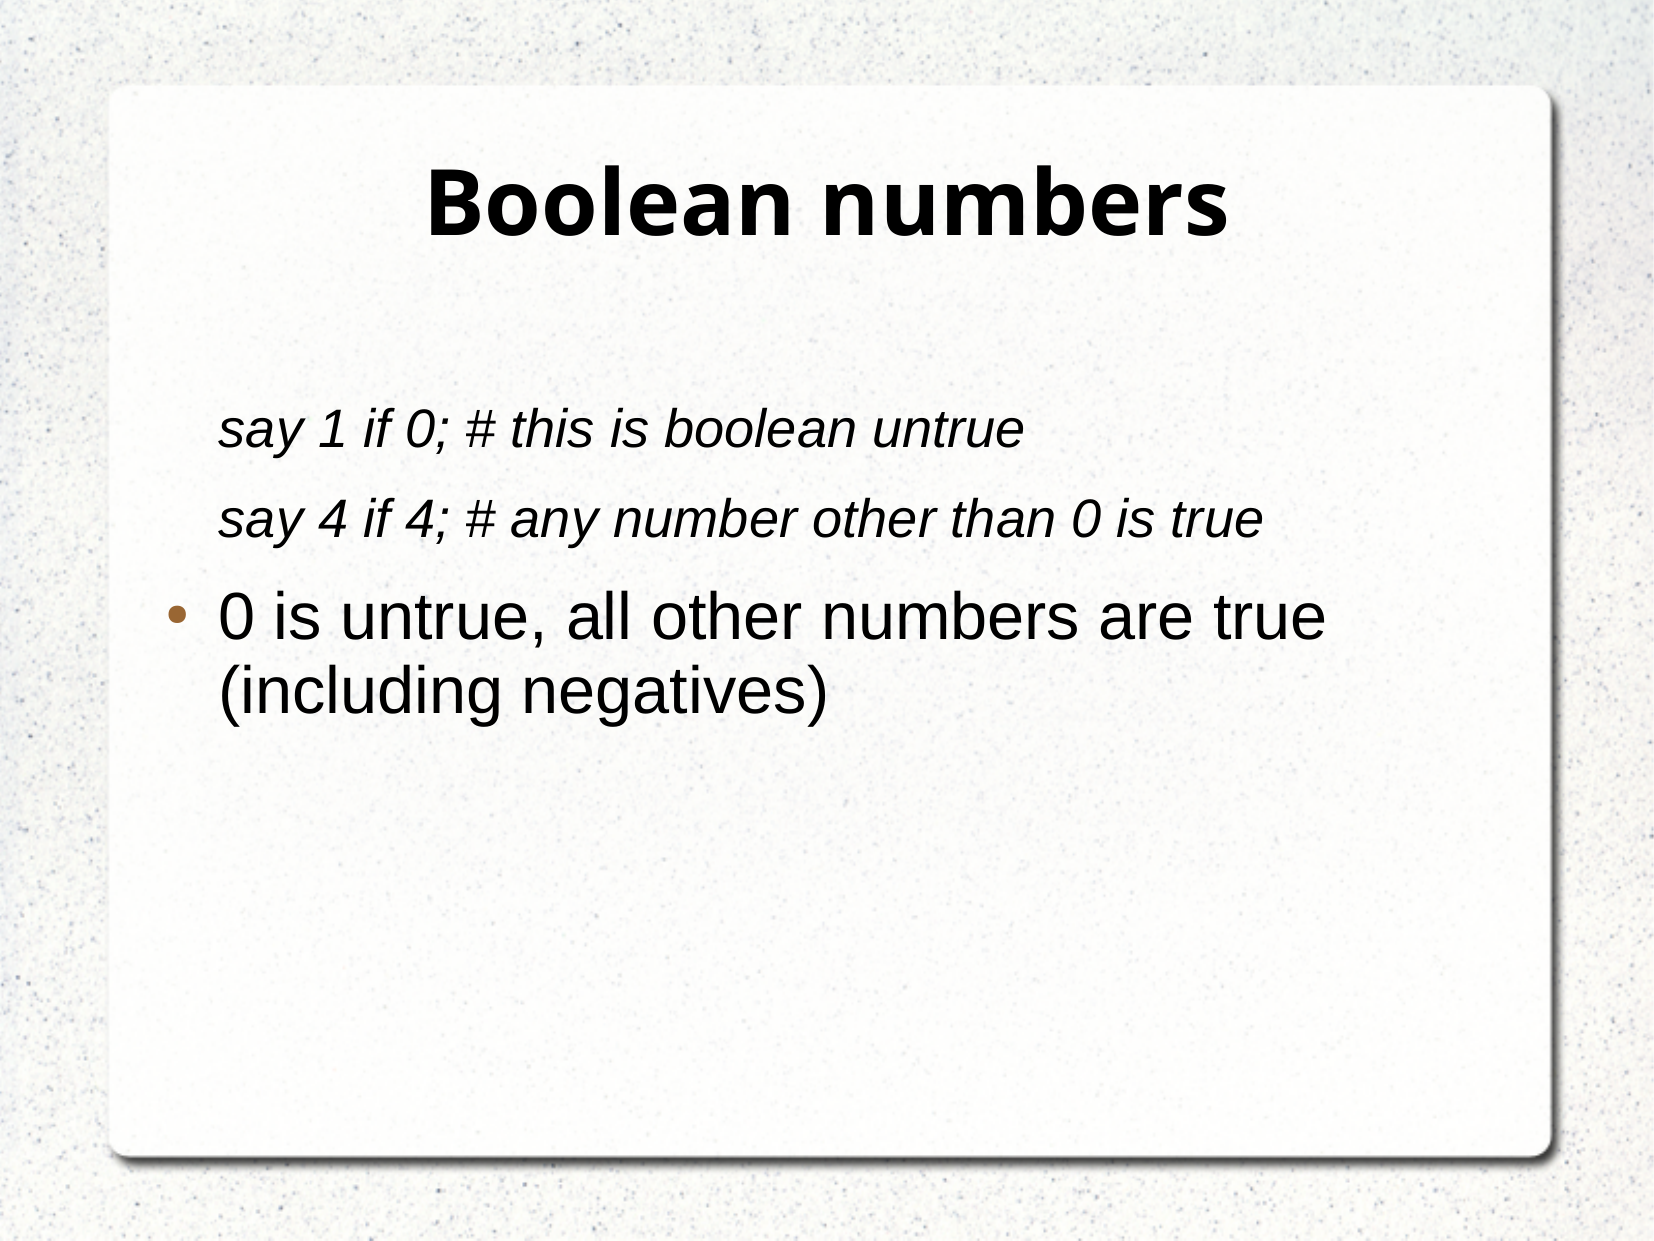

# Boolean numbers
say 1 if 0; # this is boolean untrue
say 4 if 4; # any number other than 0 is true
0 is untrue, all other numbers are true (including negatives)